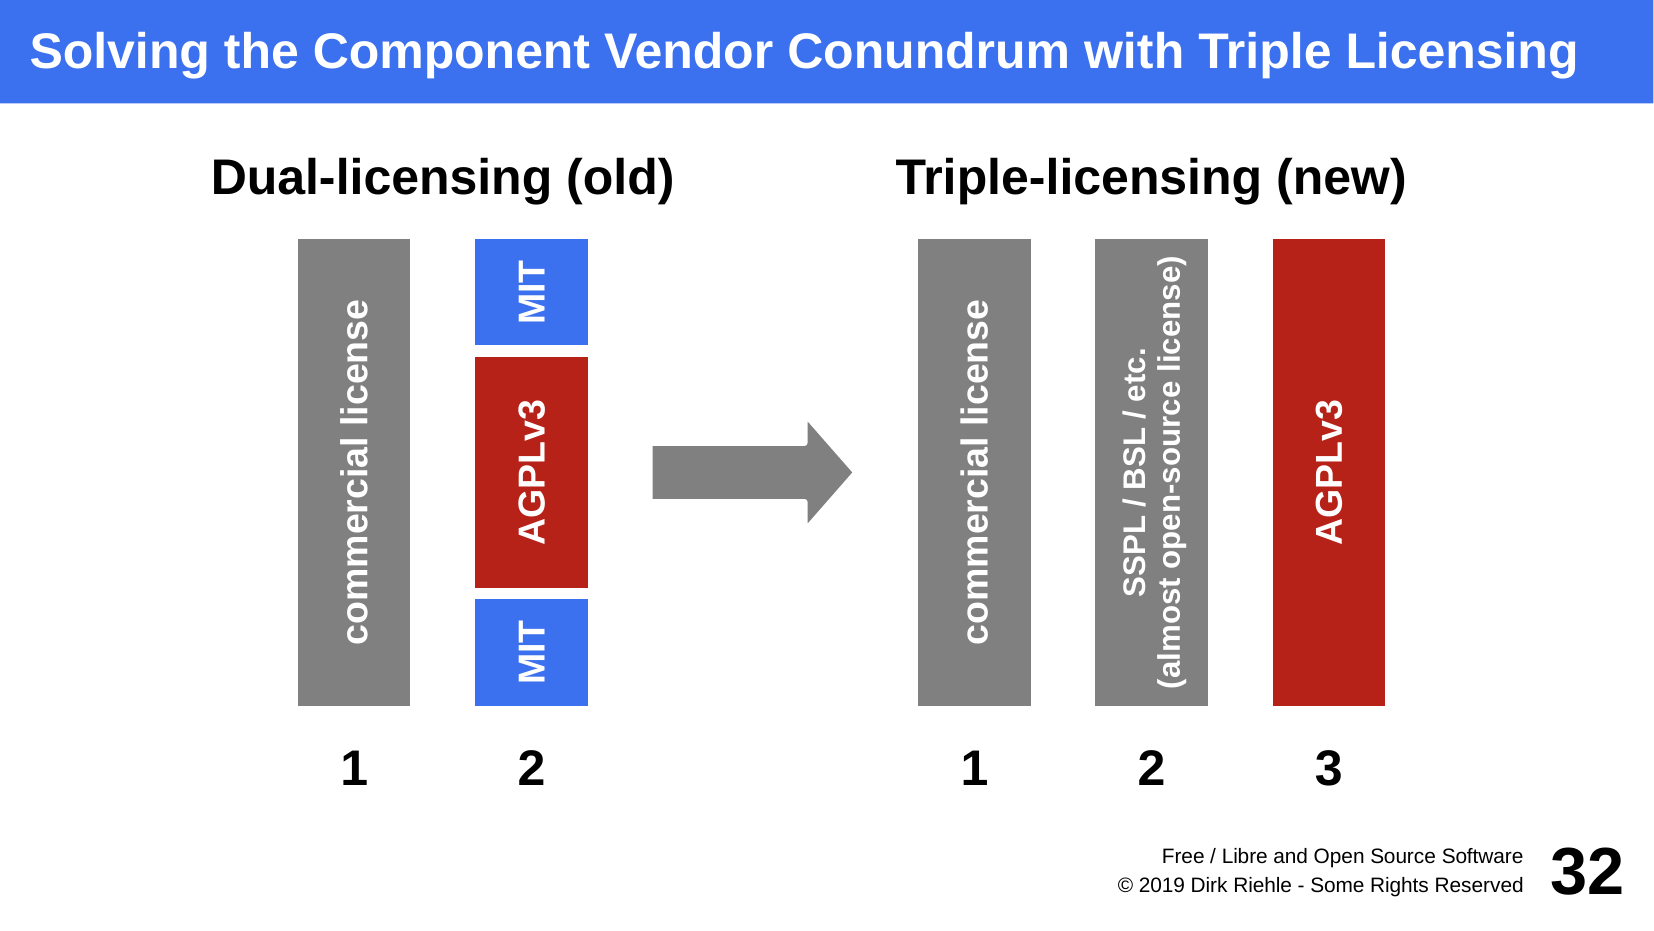

# Solving the Component Vendor Conundrum with Triple Licensing
Dual-licensing (old)
Triple-licensing (new)
MIT
commercial license
AGPLv3
commercial license
SSPL / BSL / etc.
(almost open-source license)
AGPLv3
MIT
1
2
1
2
3
Free / Libre and Open Source Software
32
© 2019 Dirk Riehle - Some Rights Reserved